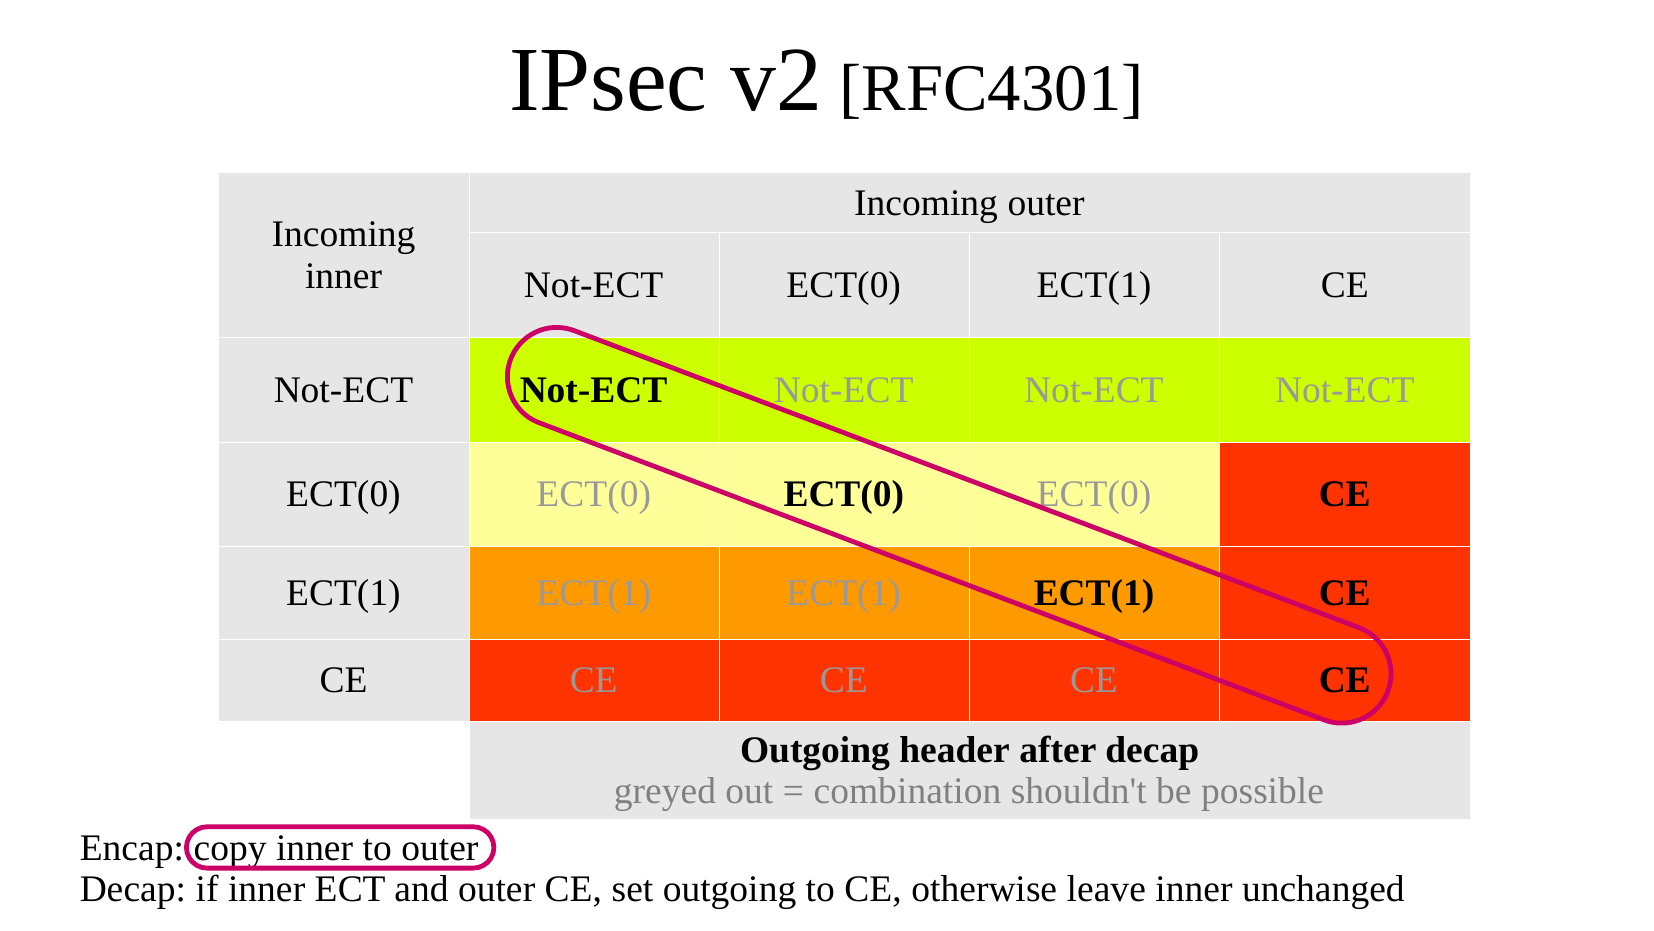

# IPsec v2 [RFC4301]
| Incoming inner | Incoming outer | | | |
| --- | --- | --- | --- | --- |
| | Not-ECT | ECT(0) | ECT(1) | CE |
| Not-ECT | Not-ECT | Not-ECT | Not-ECT | Not-ECT |
| ECT(0) | ECT(0) | ECT(0) | ECT(0) | CE |
| ECT(1) | ECT(1) | ECT(1) | ECT(1) | CE |
| CE | CE | CE | CE | CE |
| | Outgoing header after decap greyed out = combination shouldn't be possible | | | |
Encap: copy inner to outer
Decap: if inner ECT and outer CE, set outgoing to CE, otherwise leave inner unchanged